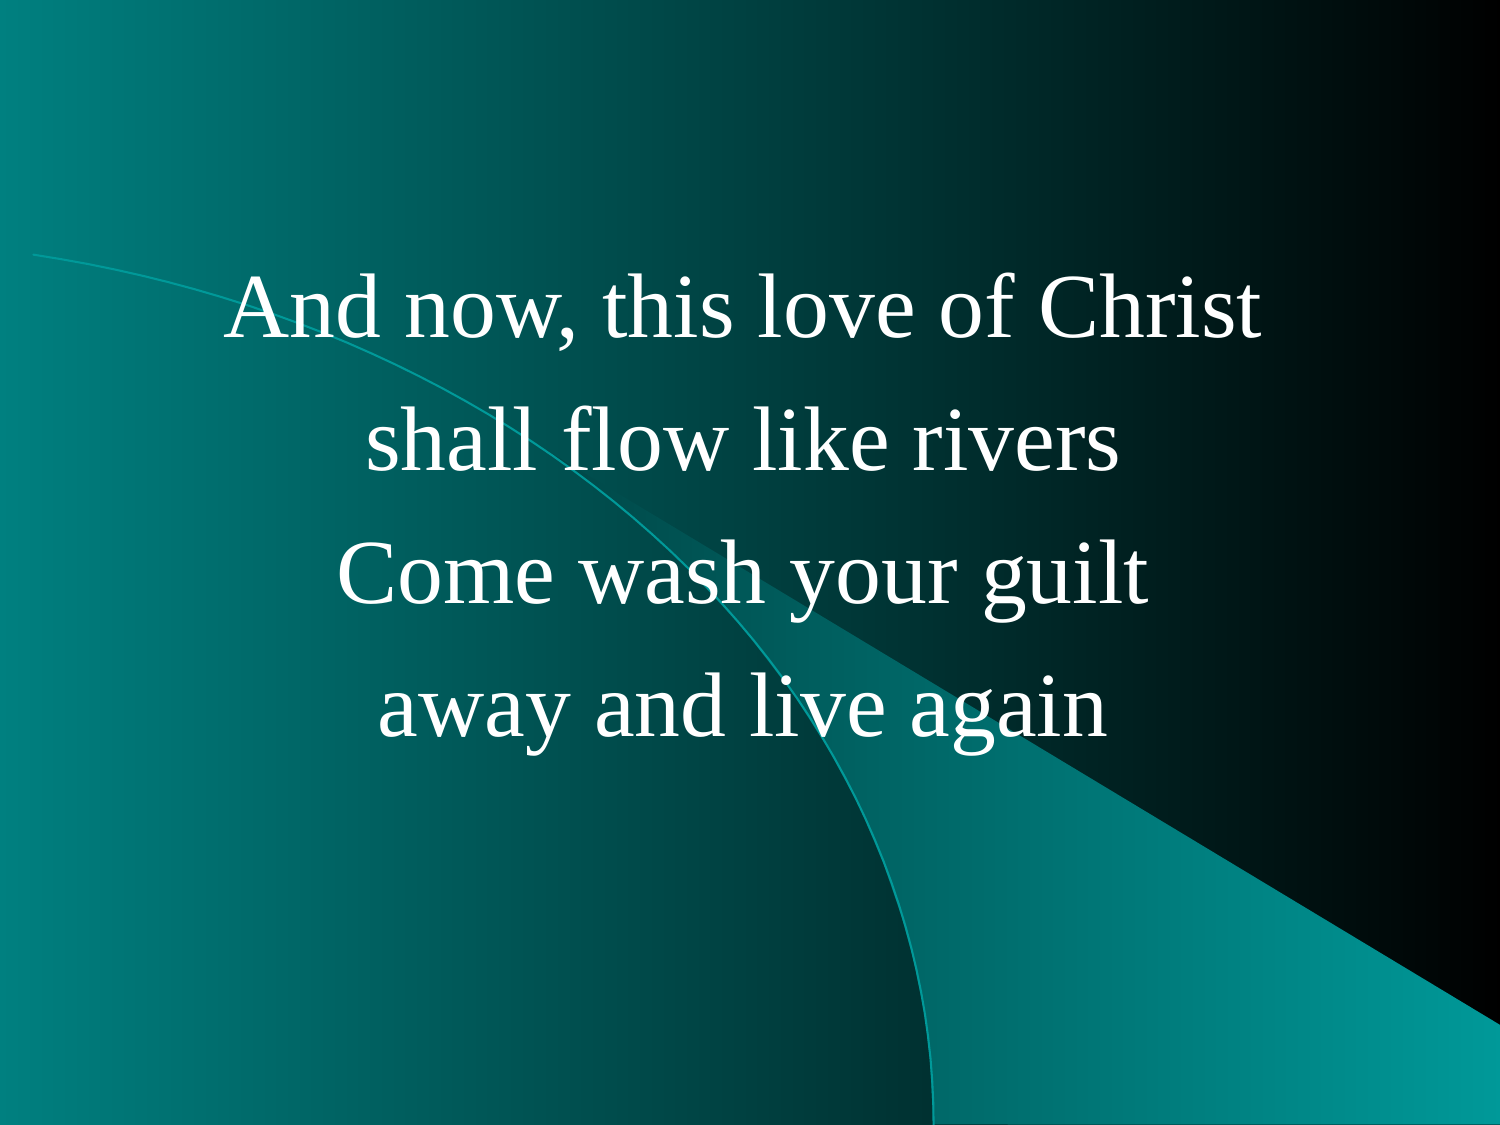

# And now, this love of Christ
shall flow like rivers
Come wash your guilt
away and live again